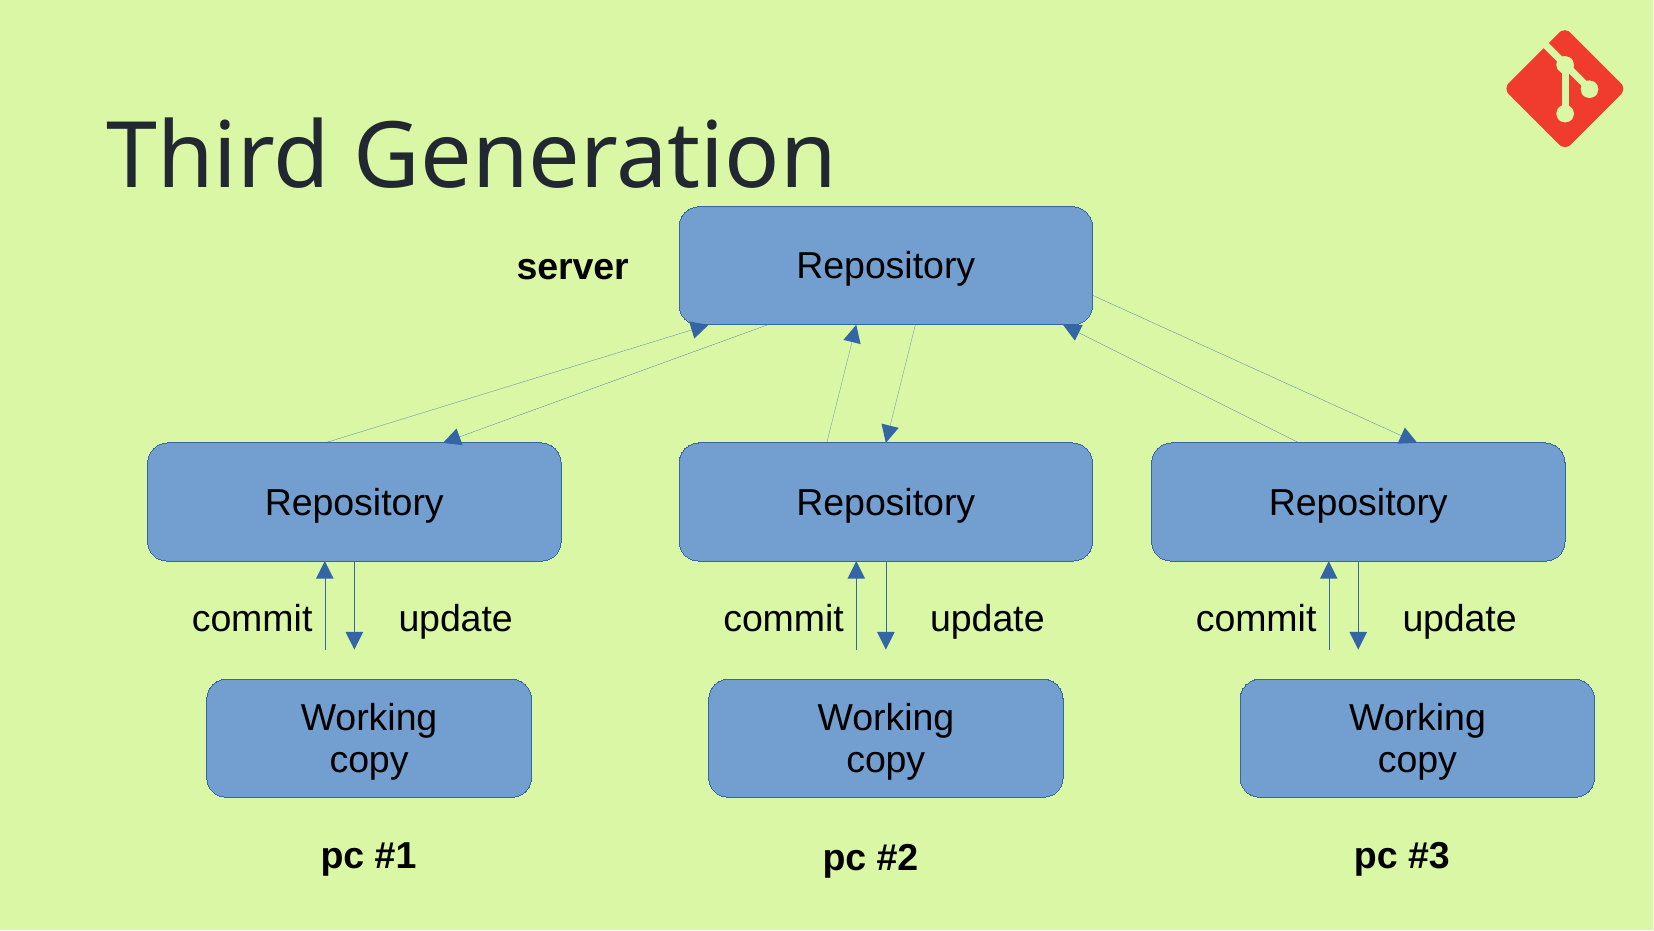

# Third Generation
Repository
server
Repository
Repository
Repository
commit
update
commit
update
commit
update
Working
copy
Working
copy
Working
copy
 pc #1
 pc #3
 pc #2